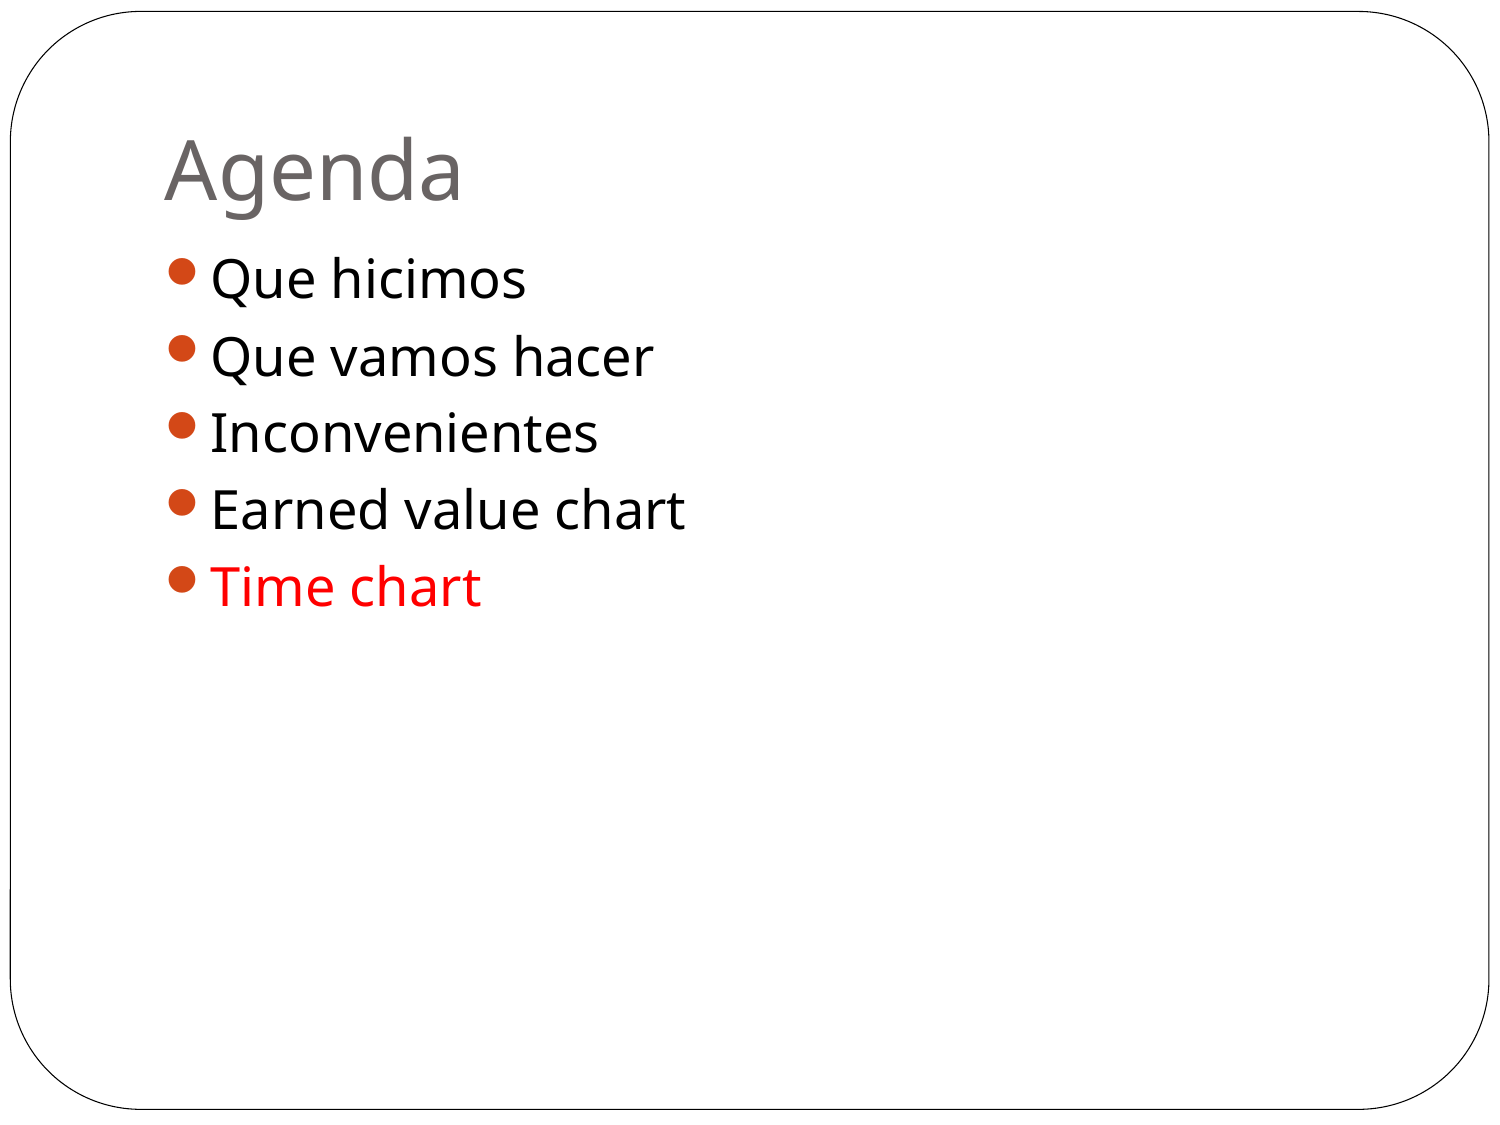

Agenda
Que hicimos
Que vamos hacer
Inconvenientes
Earned value chart
Time chart